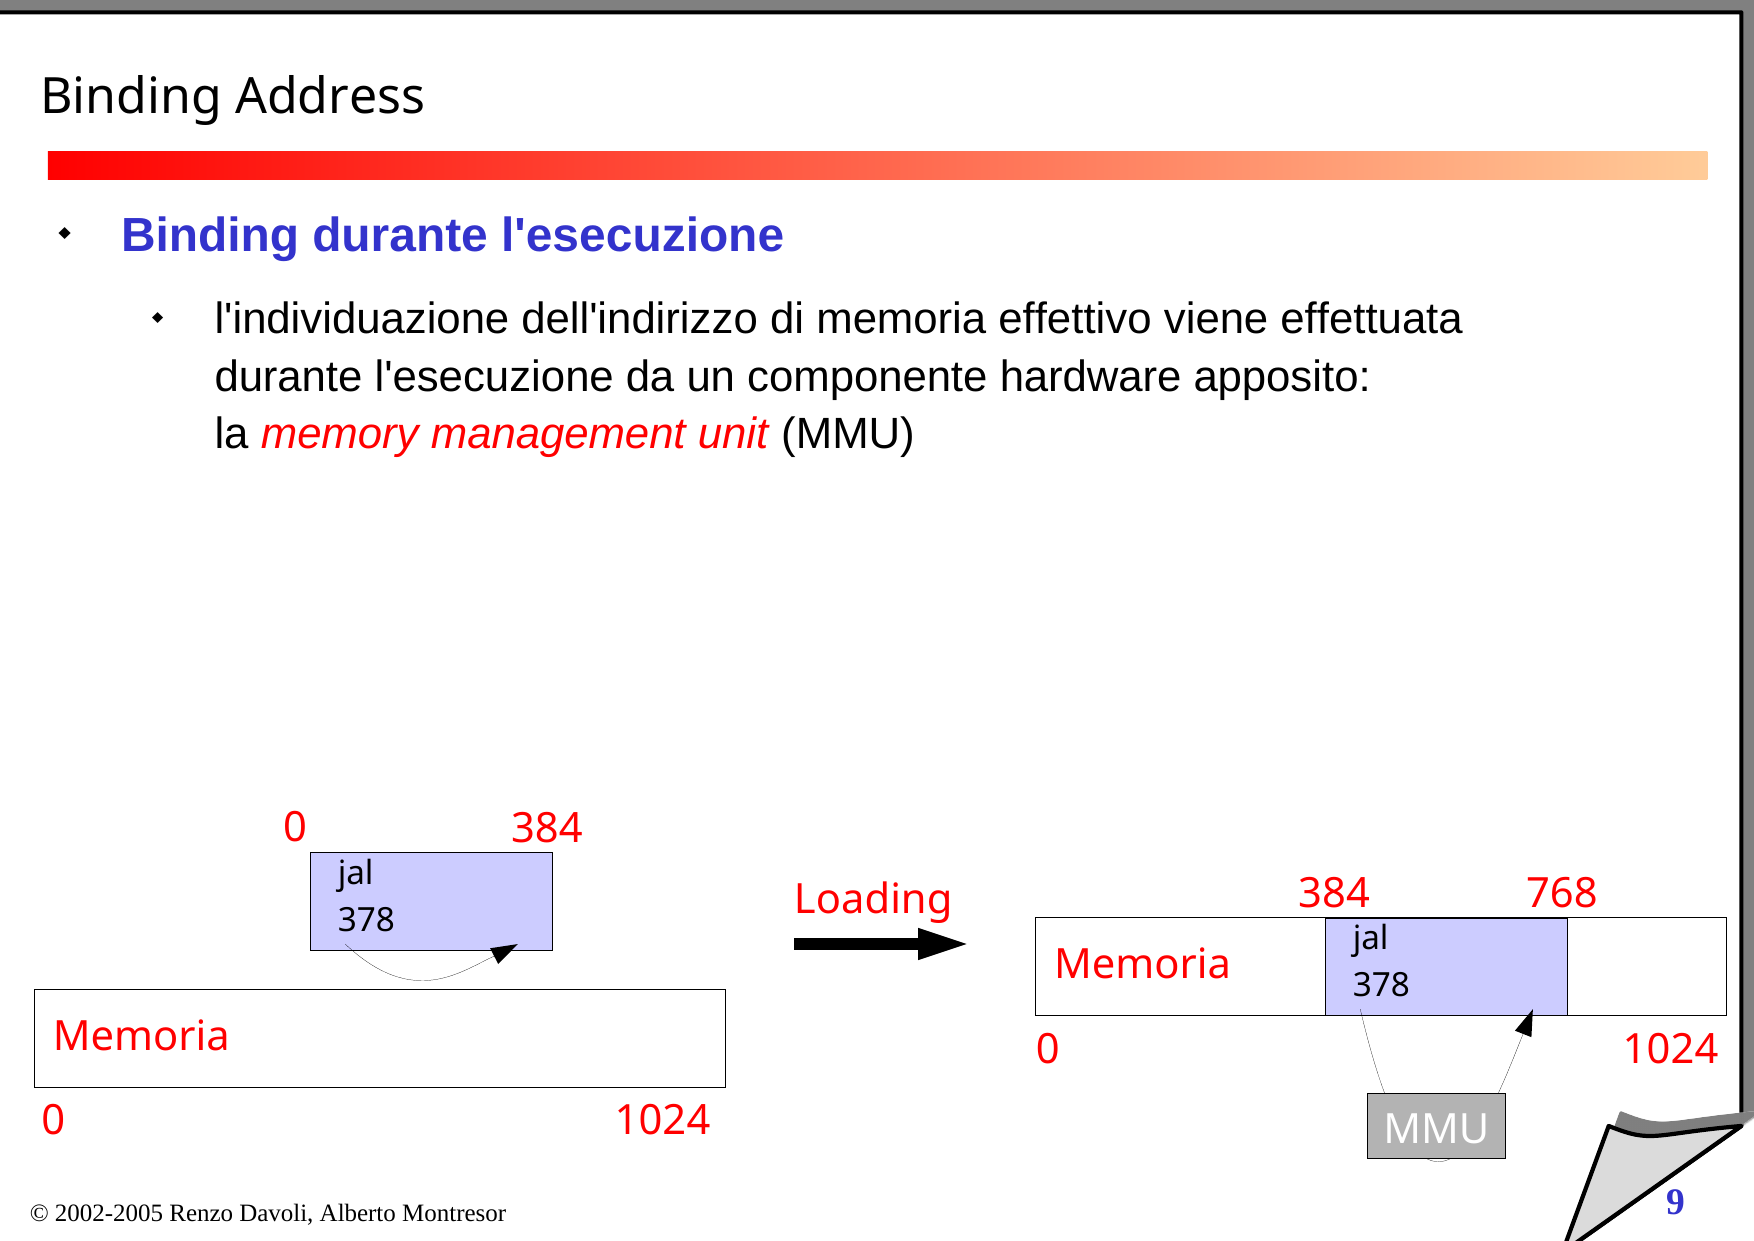

# Binding Address
Binding durante l'esecuzione
l'individuazione dell'indirizzo di memoria effettivo viene effettuata
durante l'esecuzione da un componente hardware apposito:
la memory management unit (MMU)
0
384
jal
378
384
768
Loading
jal
378
Memoria
Memoria
0
1024
0
1024
MMU